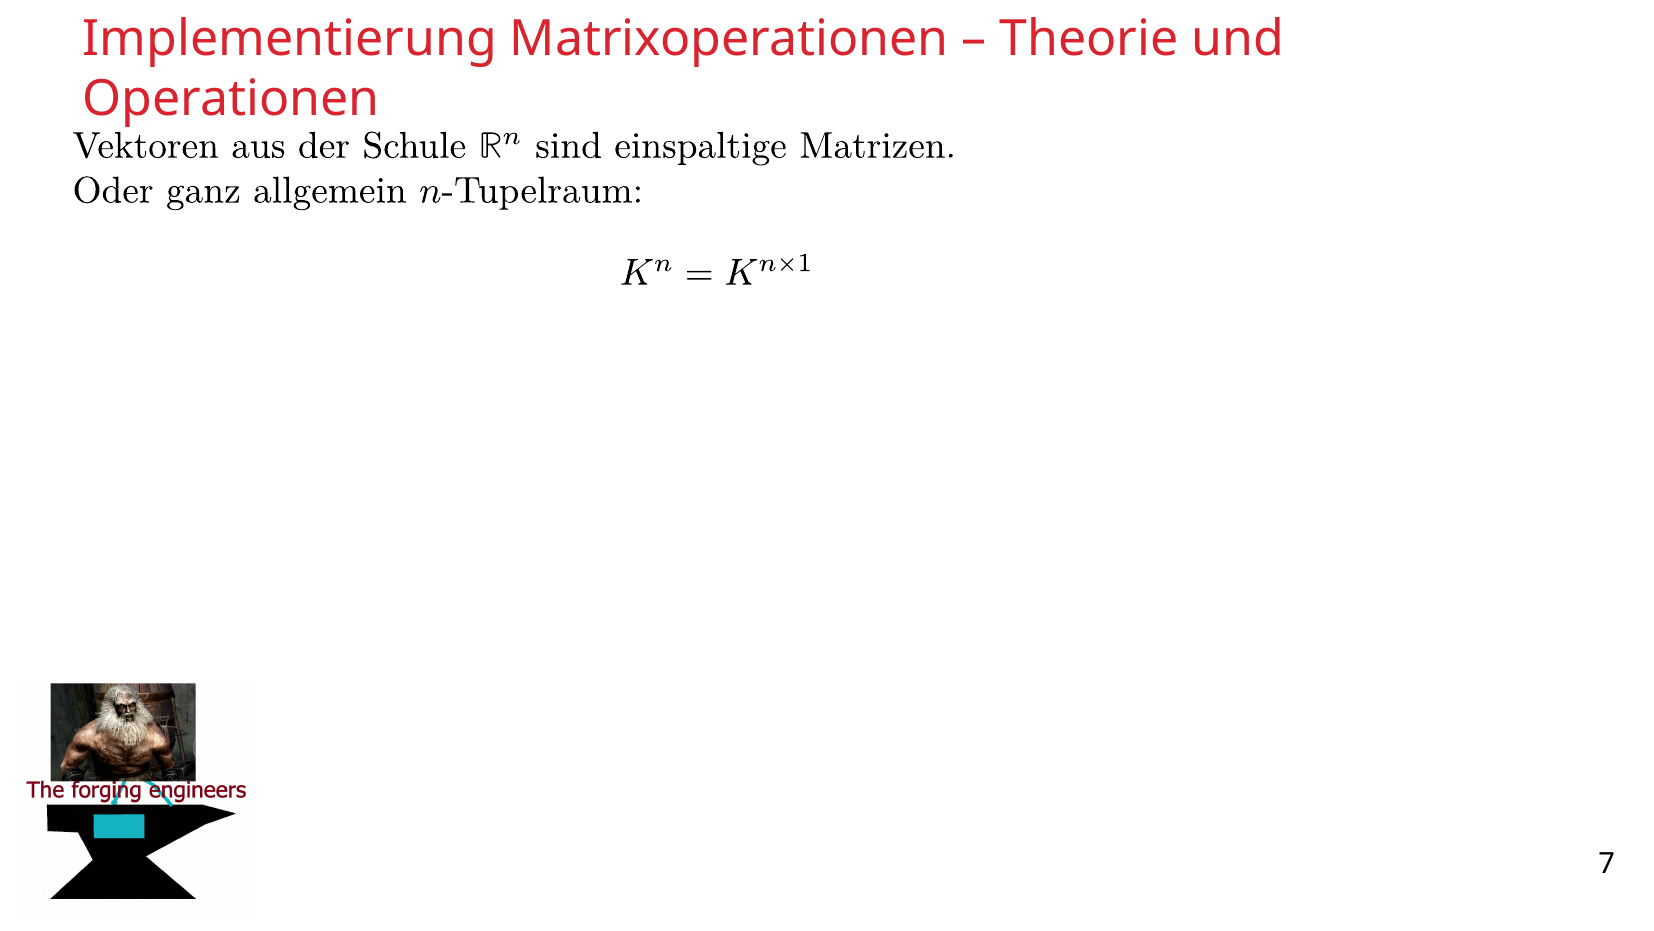

# Implementierung Matrixoperationen – Theorie und Operationen